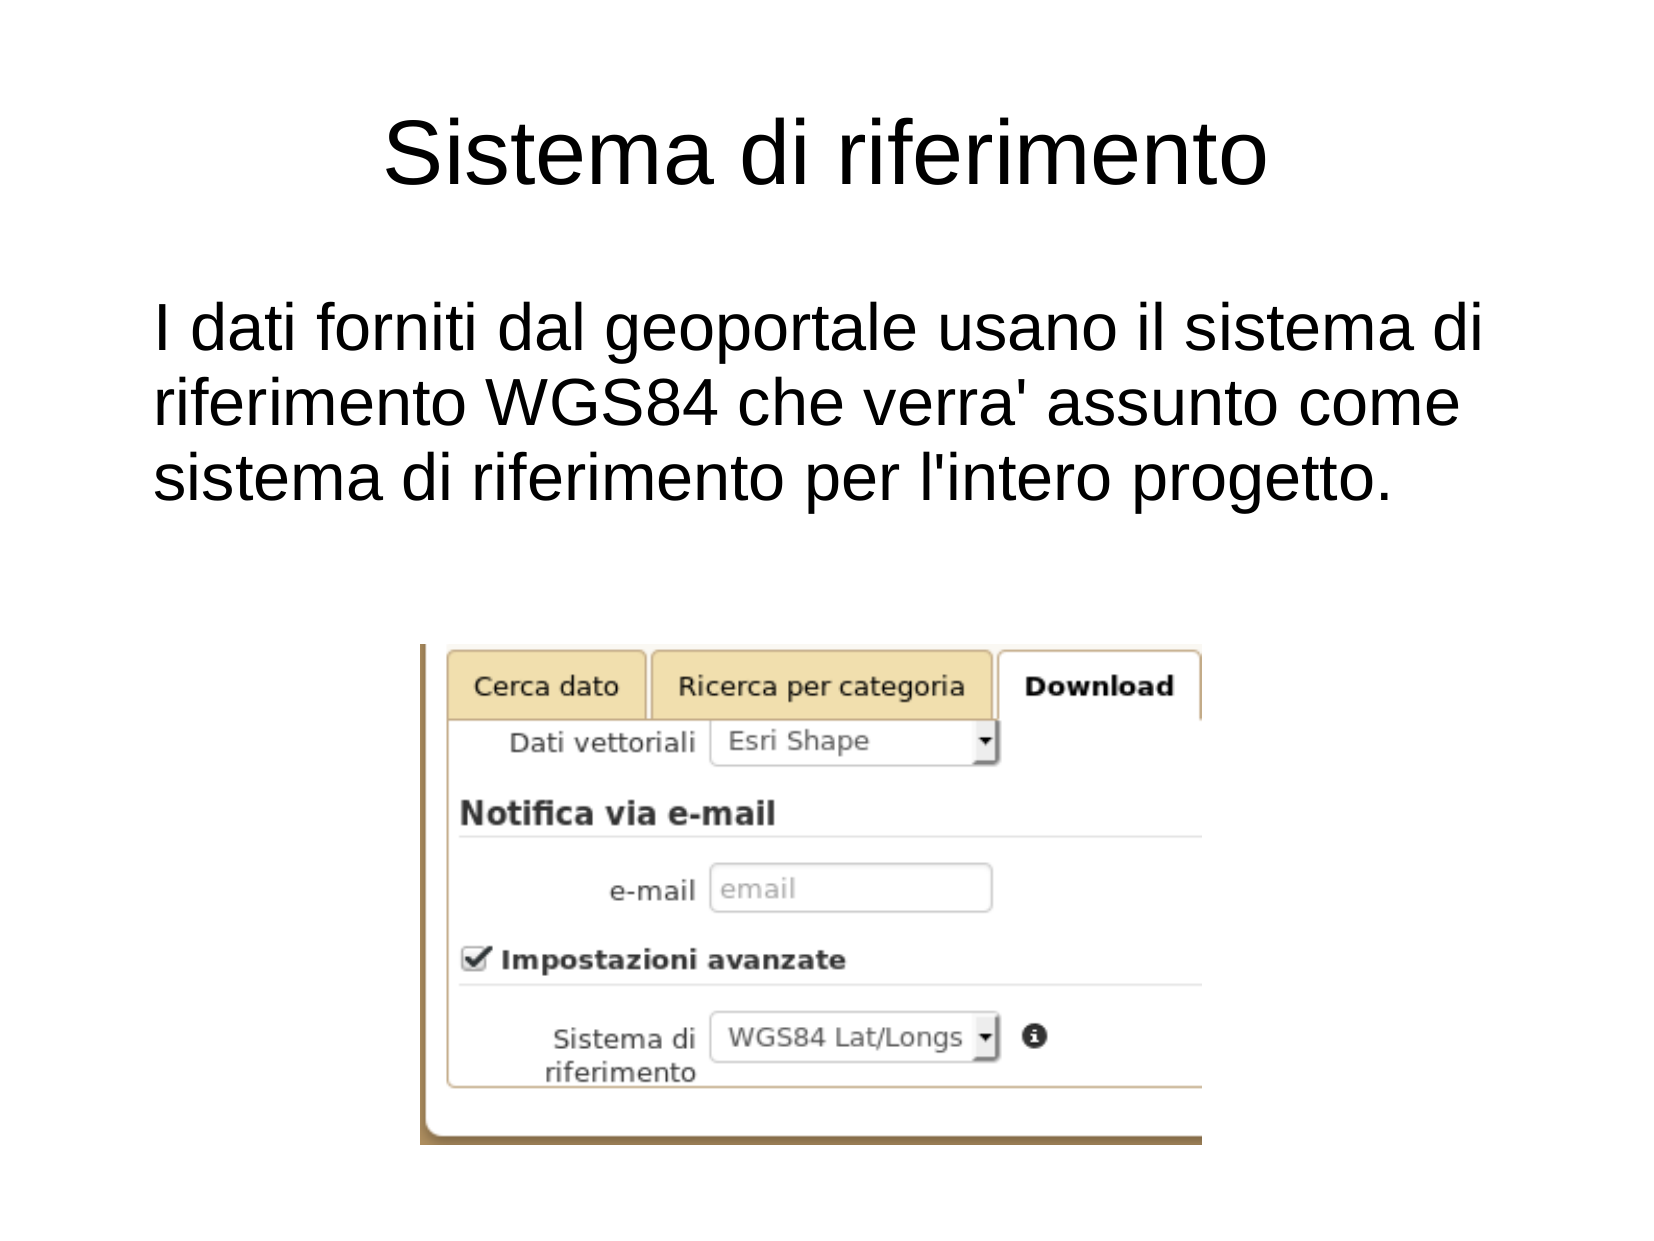

# Sistema di riferimento
I dati forniti dal geoportale usano il sistema di riferimento WGS84 che verra' assunto come sistema di riferimento per l'intero progetto.